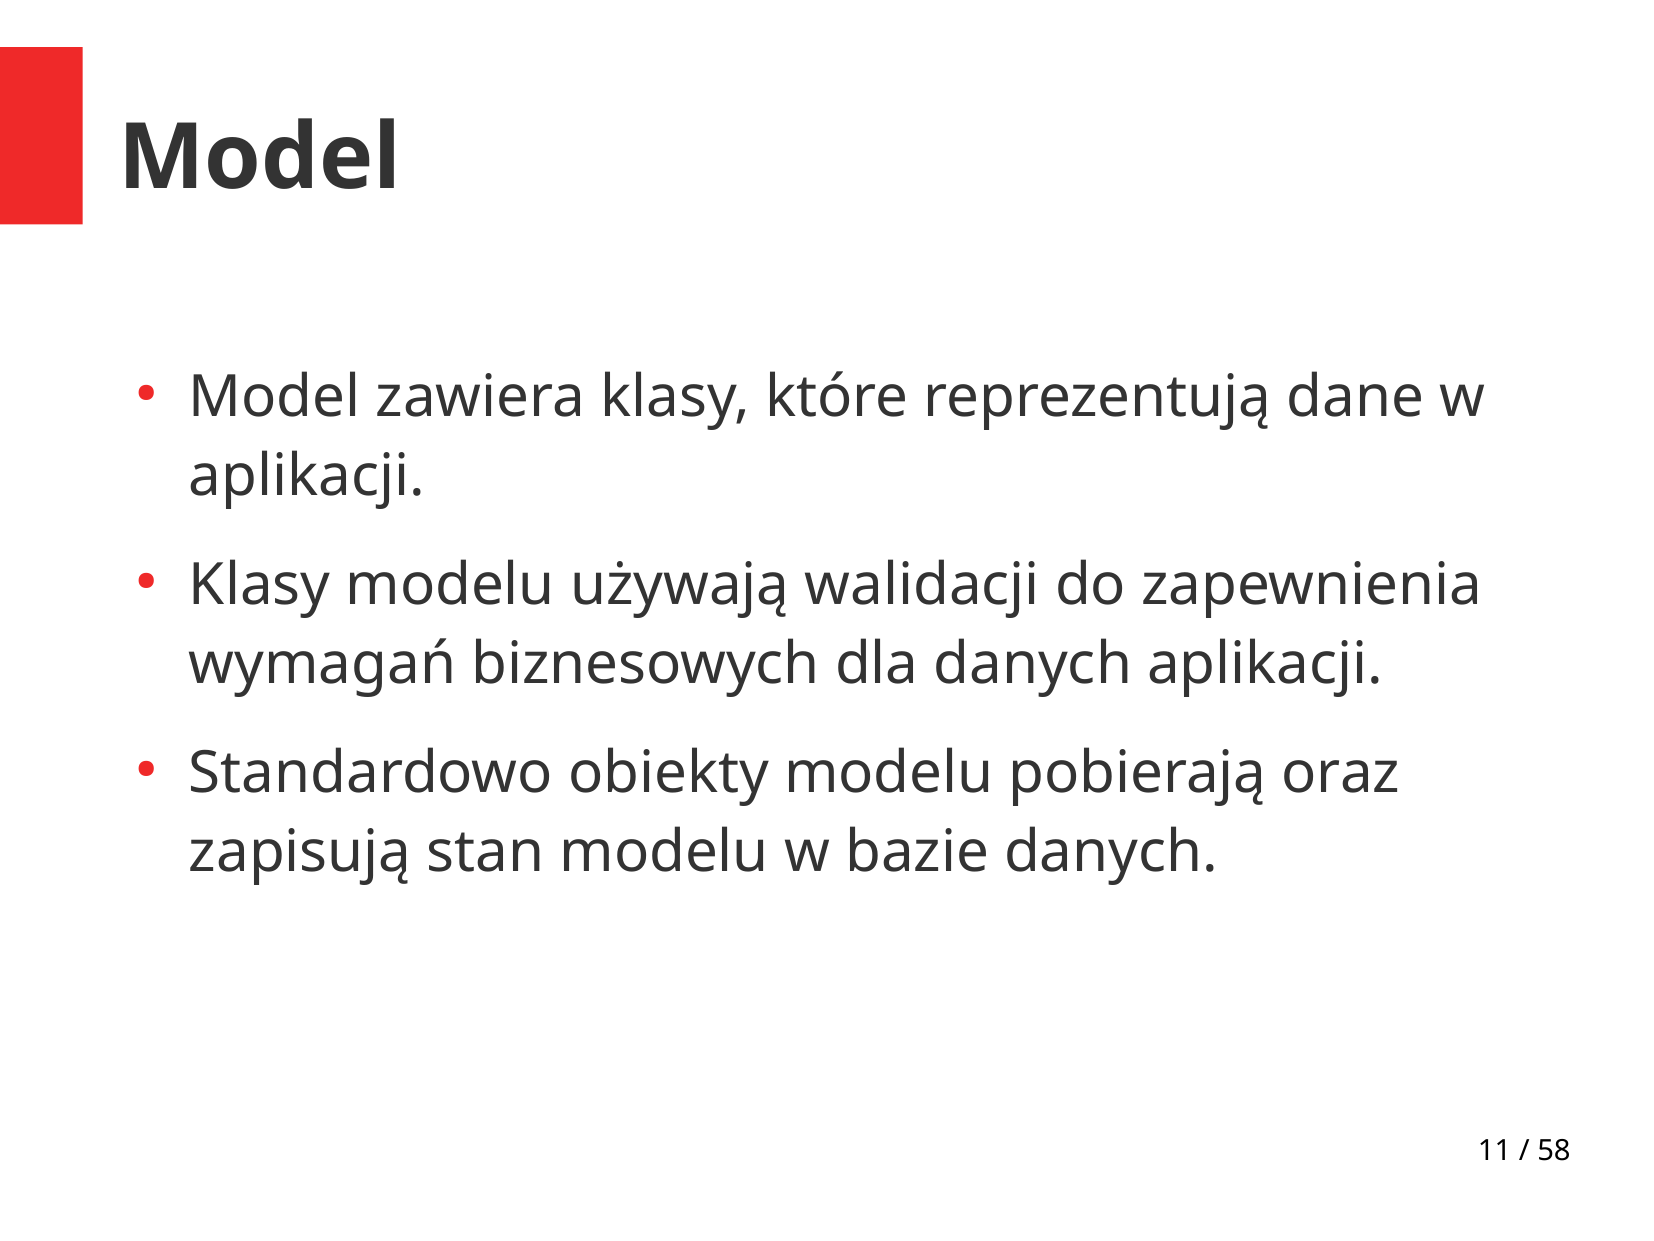

# Model
Model zawiera klasy, które reprezentują dane w aplikacji.
Klasy modelu używają walidacji do zapewnienia wymagań biznesowych dla danych aplikacji.
Standardowo obiekty modelu pobierają oraz zapisują stan modelu w bazie danych.
11